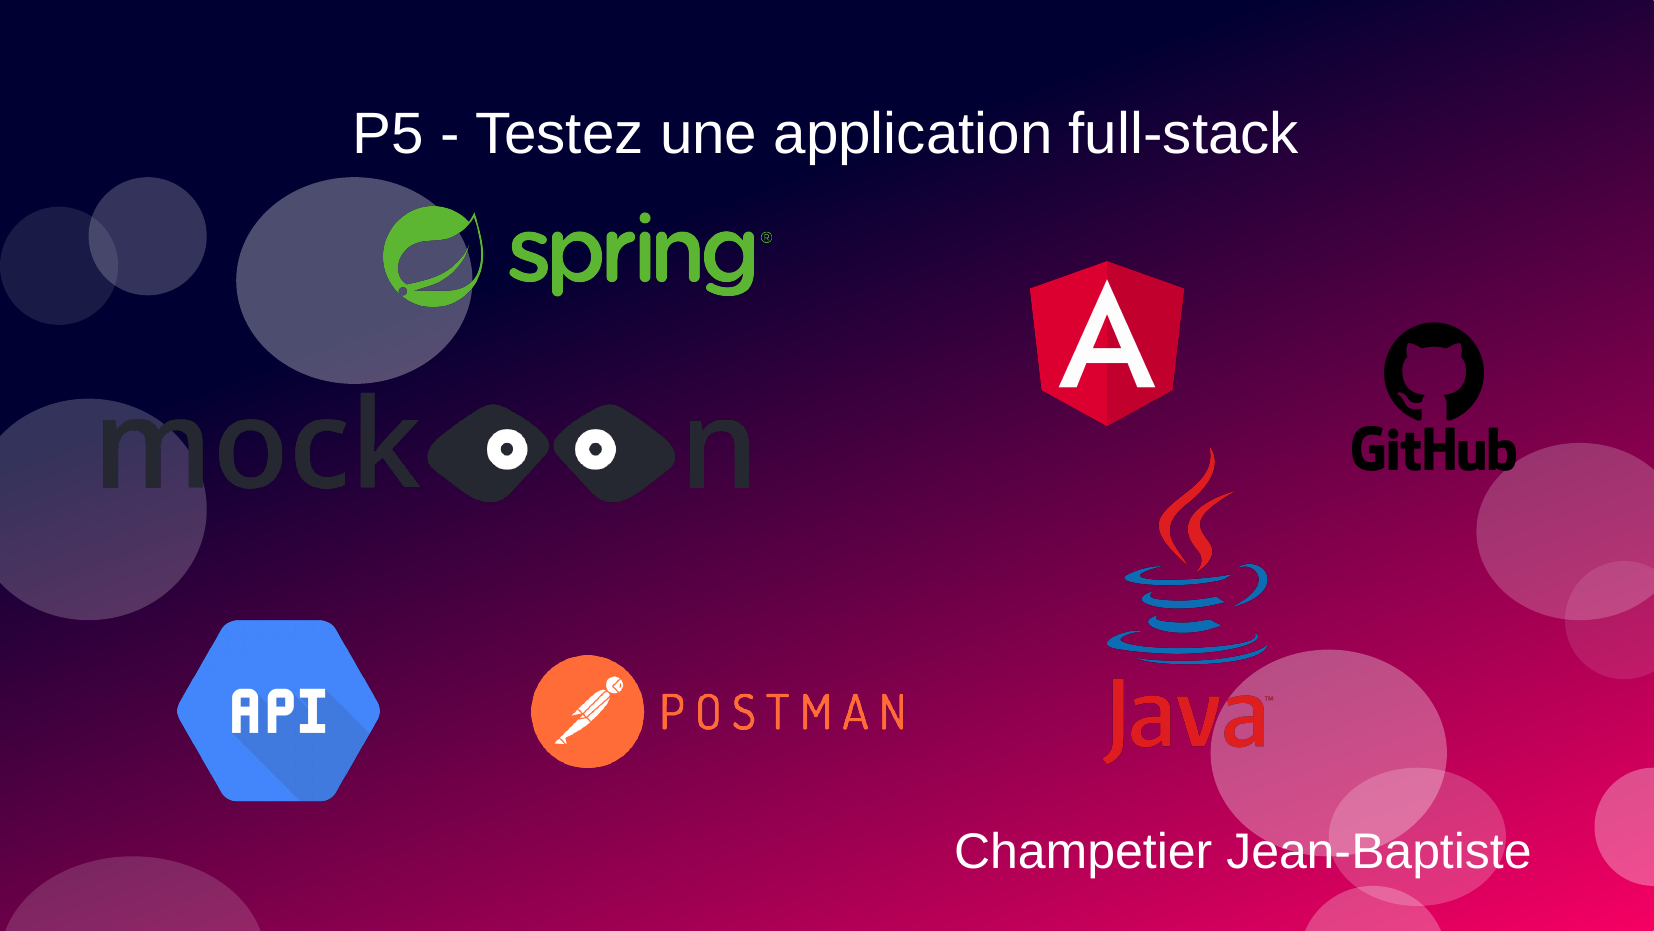

# P5 - Testez une application full-stack
Champetier Jean-Baptiste